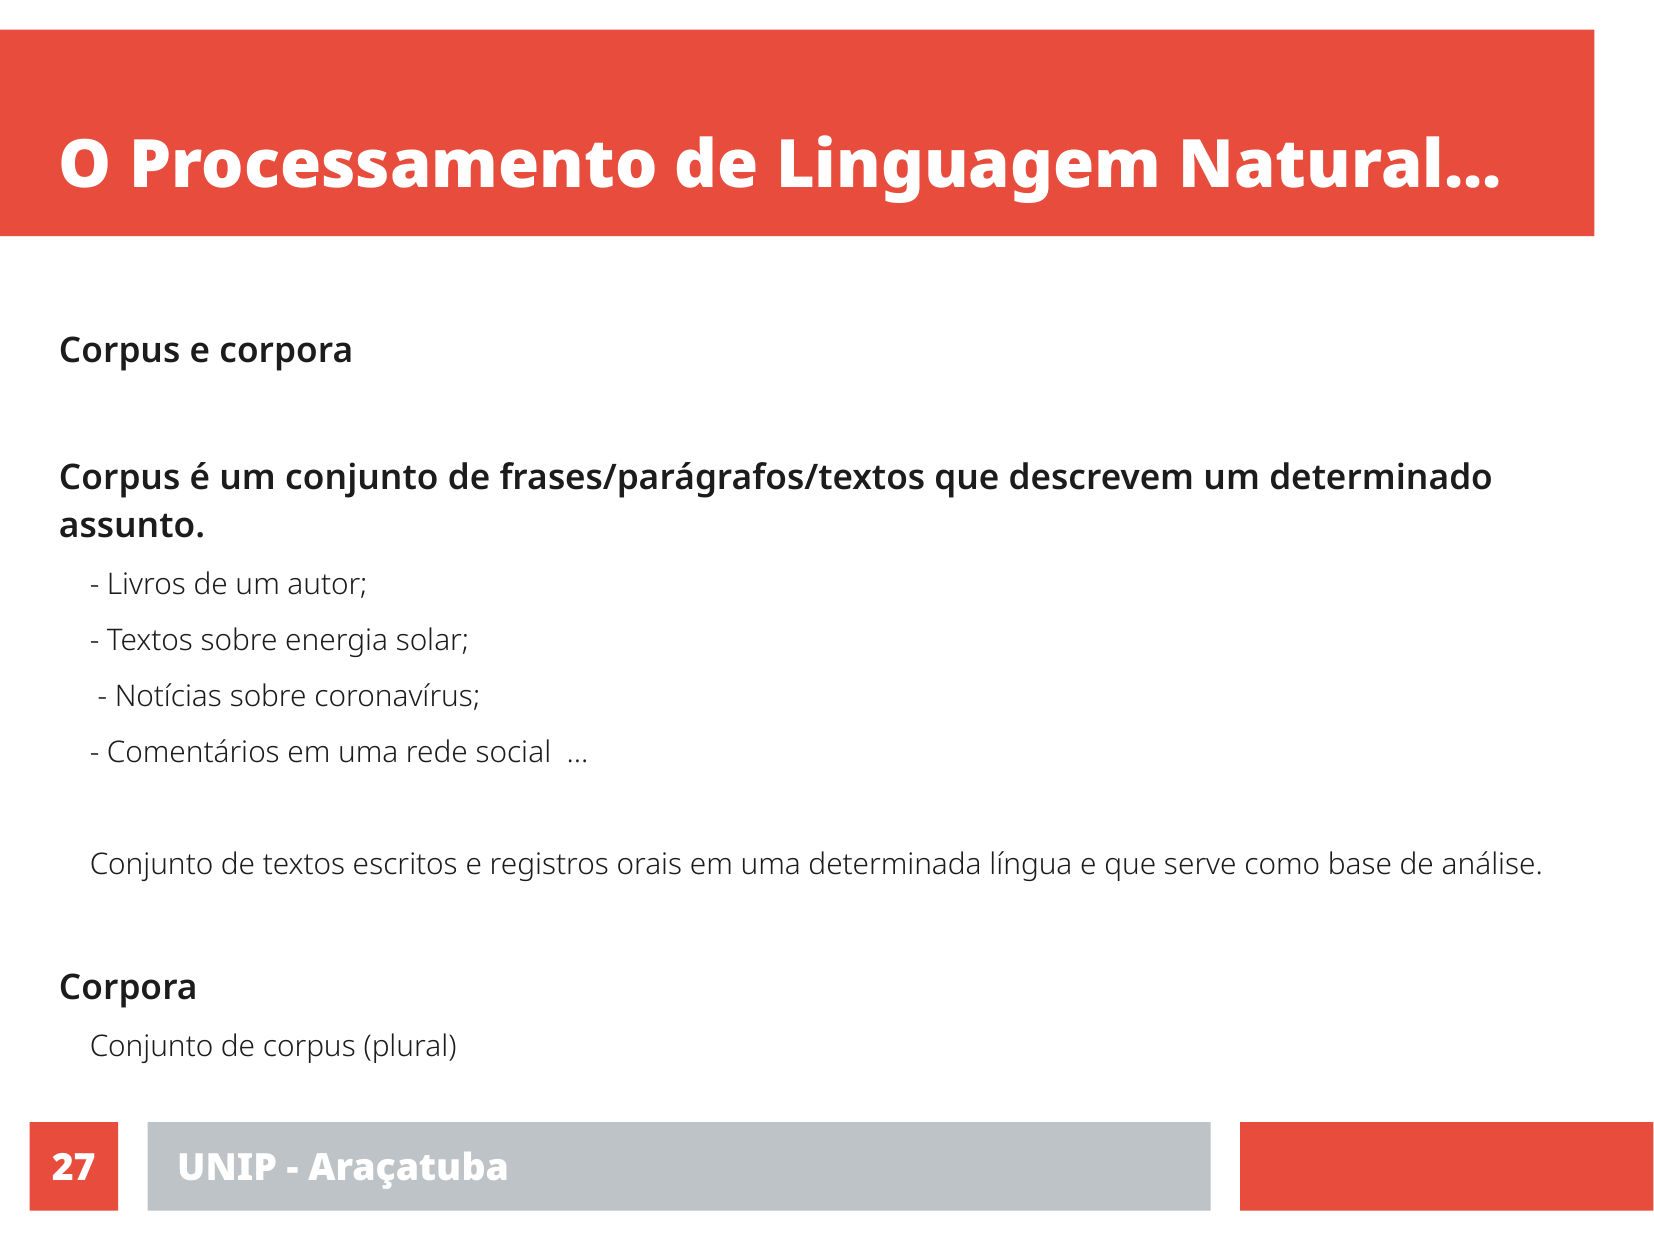

# O Processamento de Linguagem Natural...
Corpus e corpora
Corpus é um conjunto de frases/parágrafos/textos que descrevem um determinado assunto.
- Livros de um autor;
- Textos sobre energia solar;
 - Notícias sobre coronavírus;
- Comentários em uma rede social …
Conjunto de textos escritos e registros orais em uma determinada língua e que serve como base de análise.
Corpora
Conjunto de corpus (plural)
27
UNIP - Araçatuba